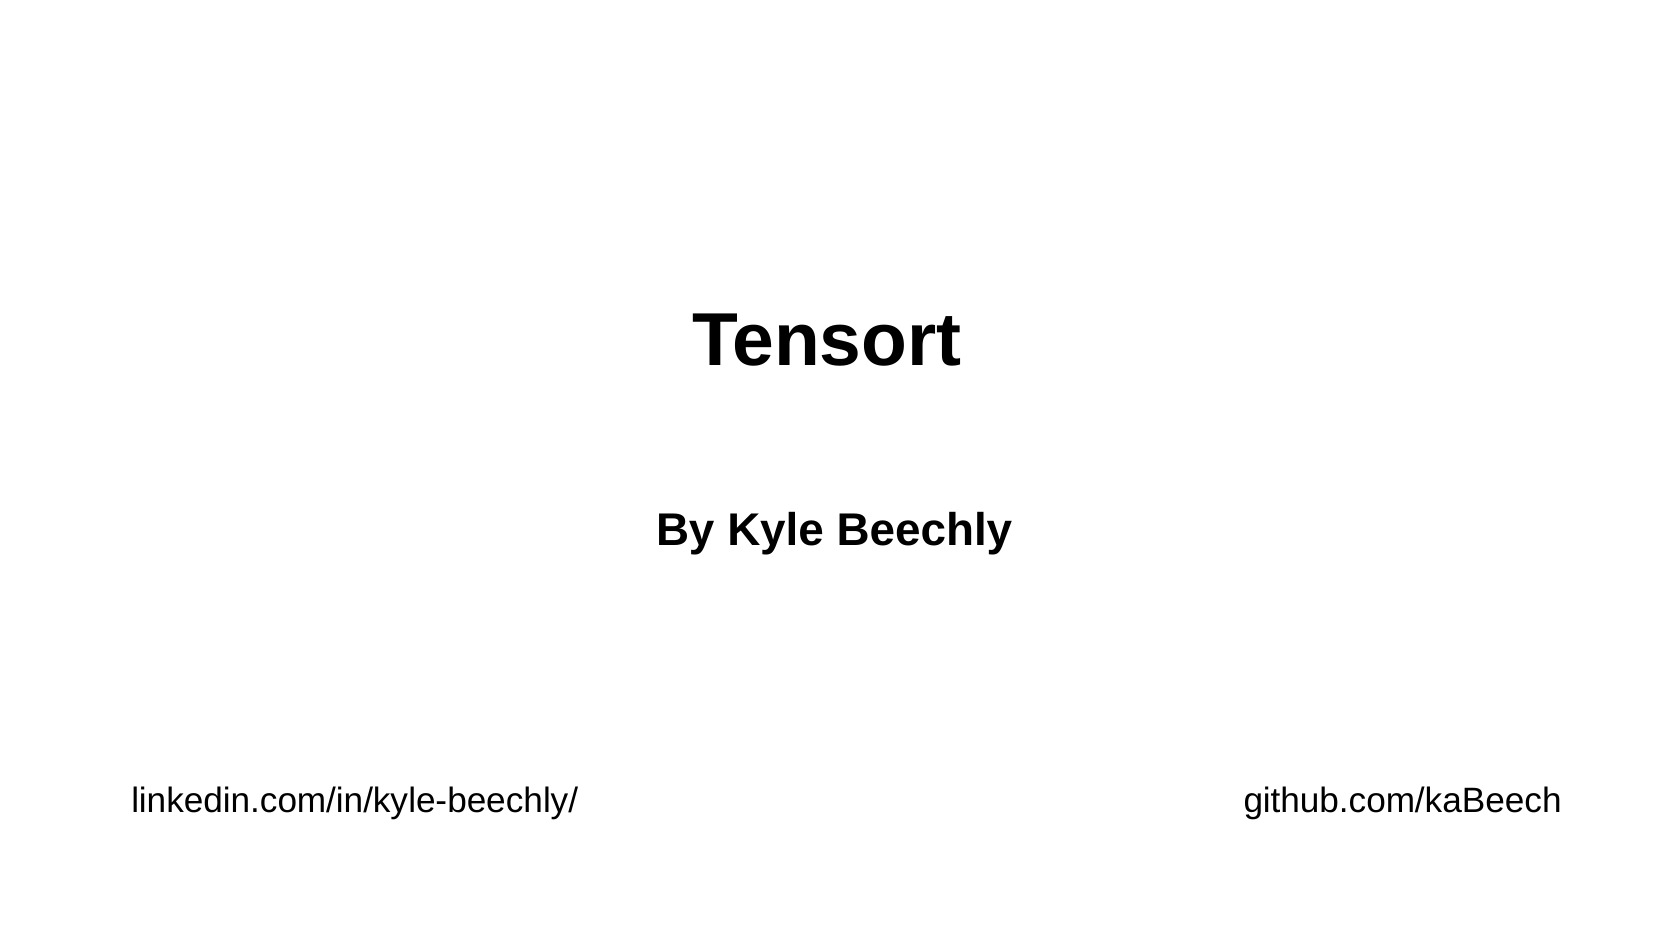

# Tensort
By Kyle Beechly
linkedin.com/in/kyle-beechly/ 						 github.com/kaBeech